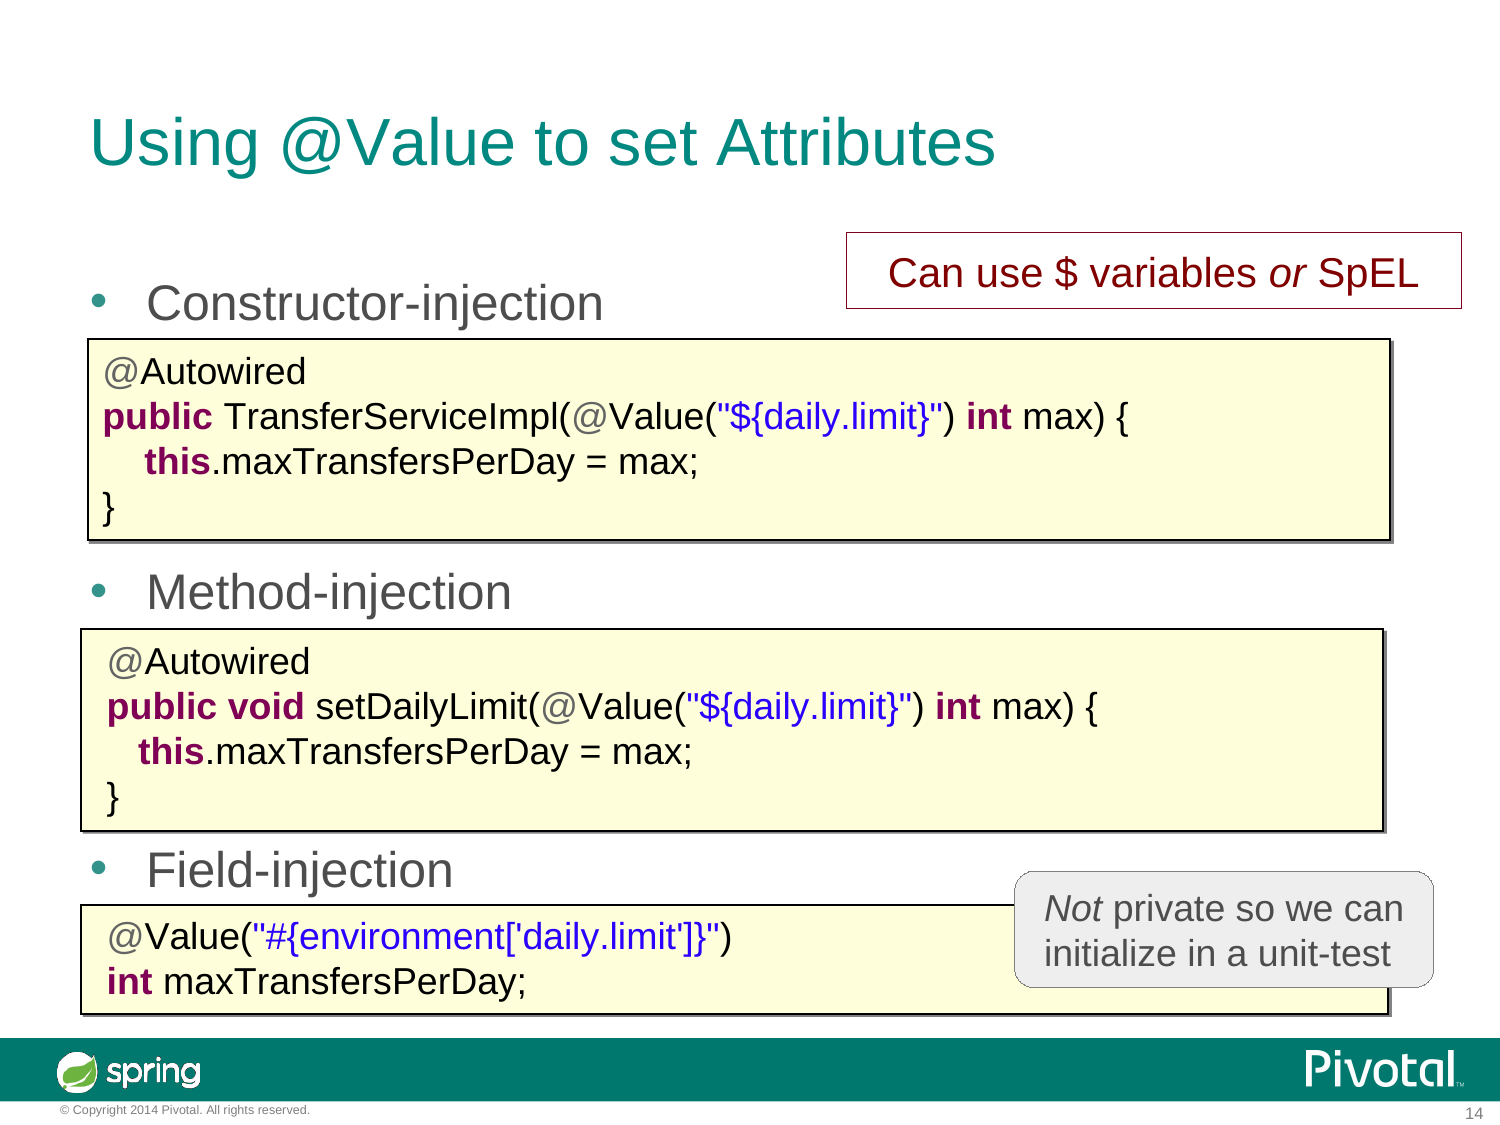

# Using @Value to set Attributes
Can use $ variables or SpEL
Constructor-injection
Method-injection
Field-injection
@Autowired
public TransferServiceImpl(@Value("${daily.limit}") int max) {
 this.maxTransfersPerDay = max;
}
 @Autowired
 public void setDailyLimit(@Value("${daily.limit}") int max) {
 this.maxTransfersPerDay = max;
 }
Not private so we can initialize in a unit-test
 @Value("#{environment['daily.limit']}")
 int maxTransfersPerDay;